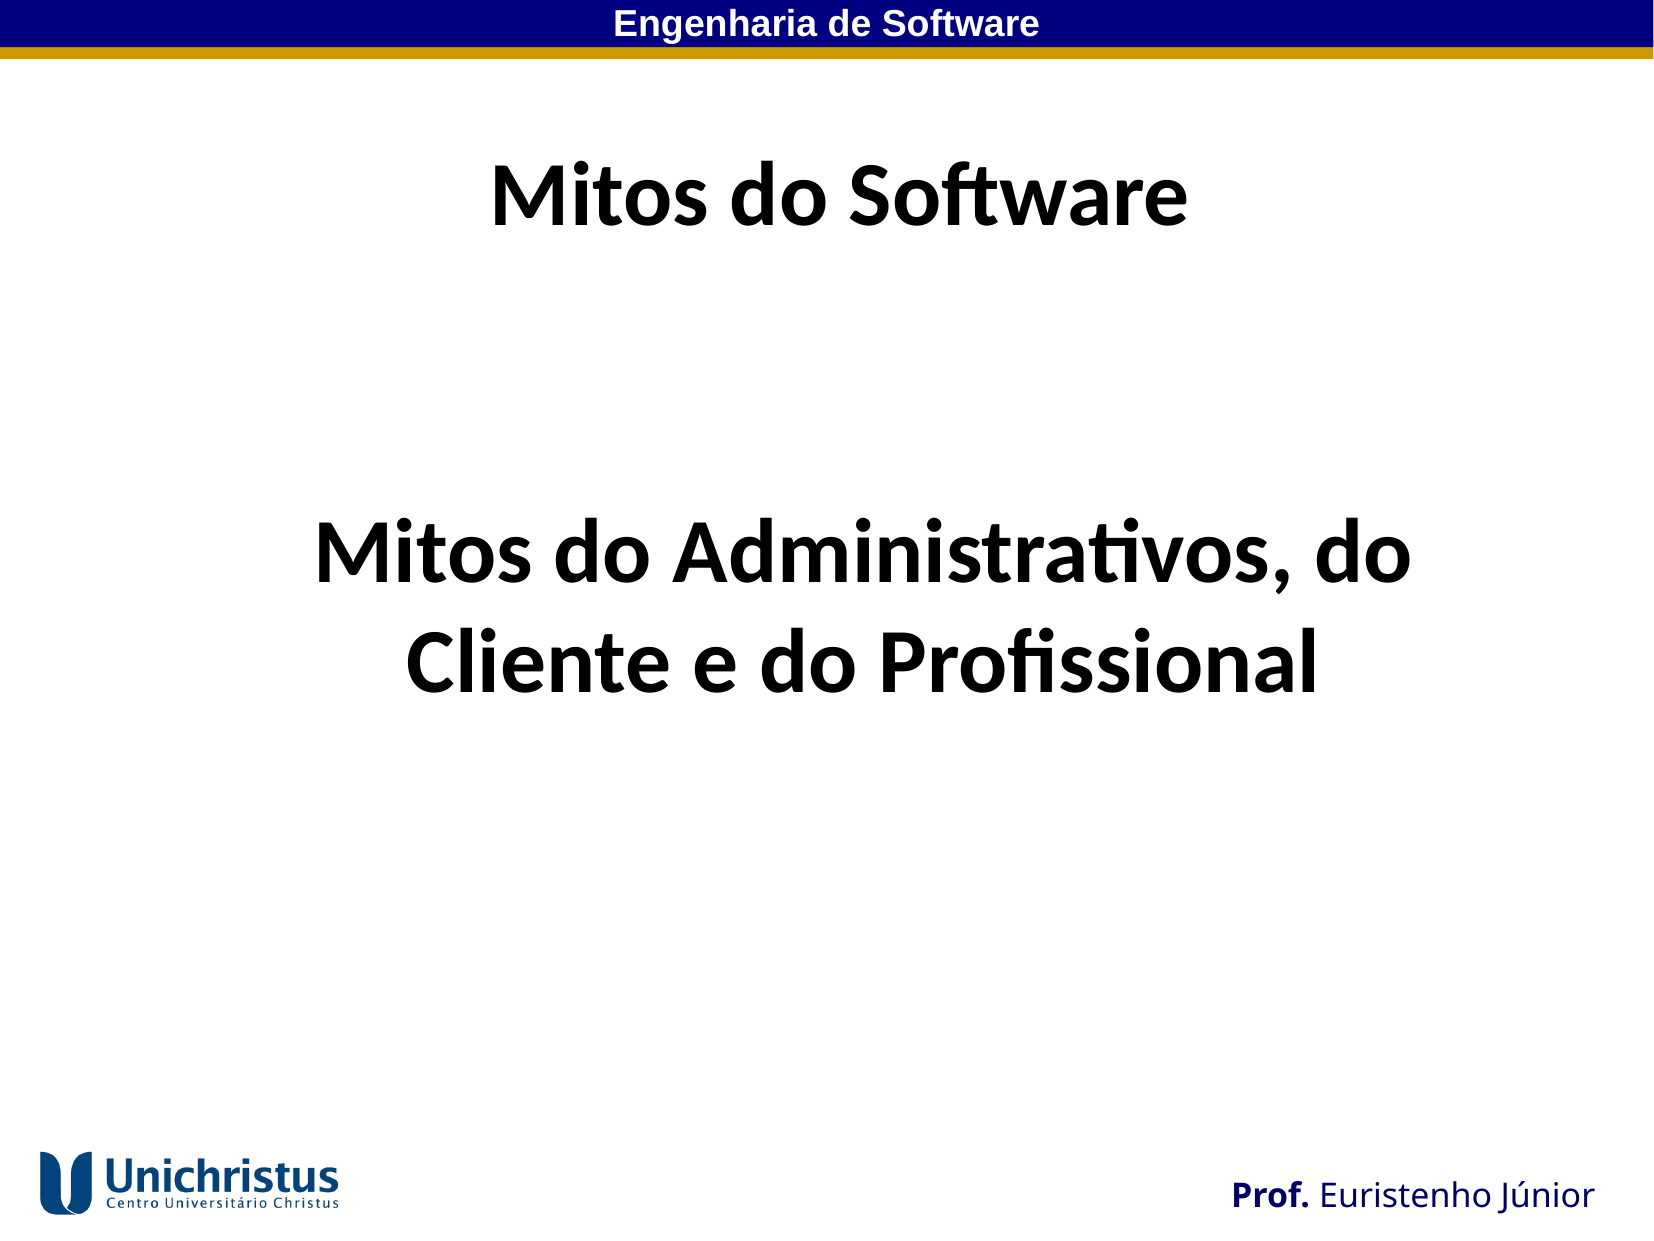

Engenharia de Software
# Mitos do Software
Mitos do Administrativos, do Cliente e do Profissional
Prof. Euristenho Júnior